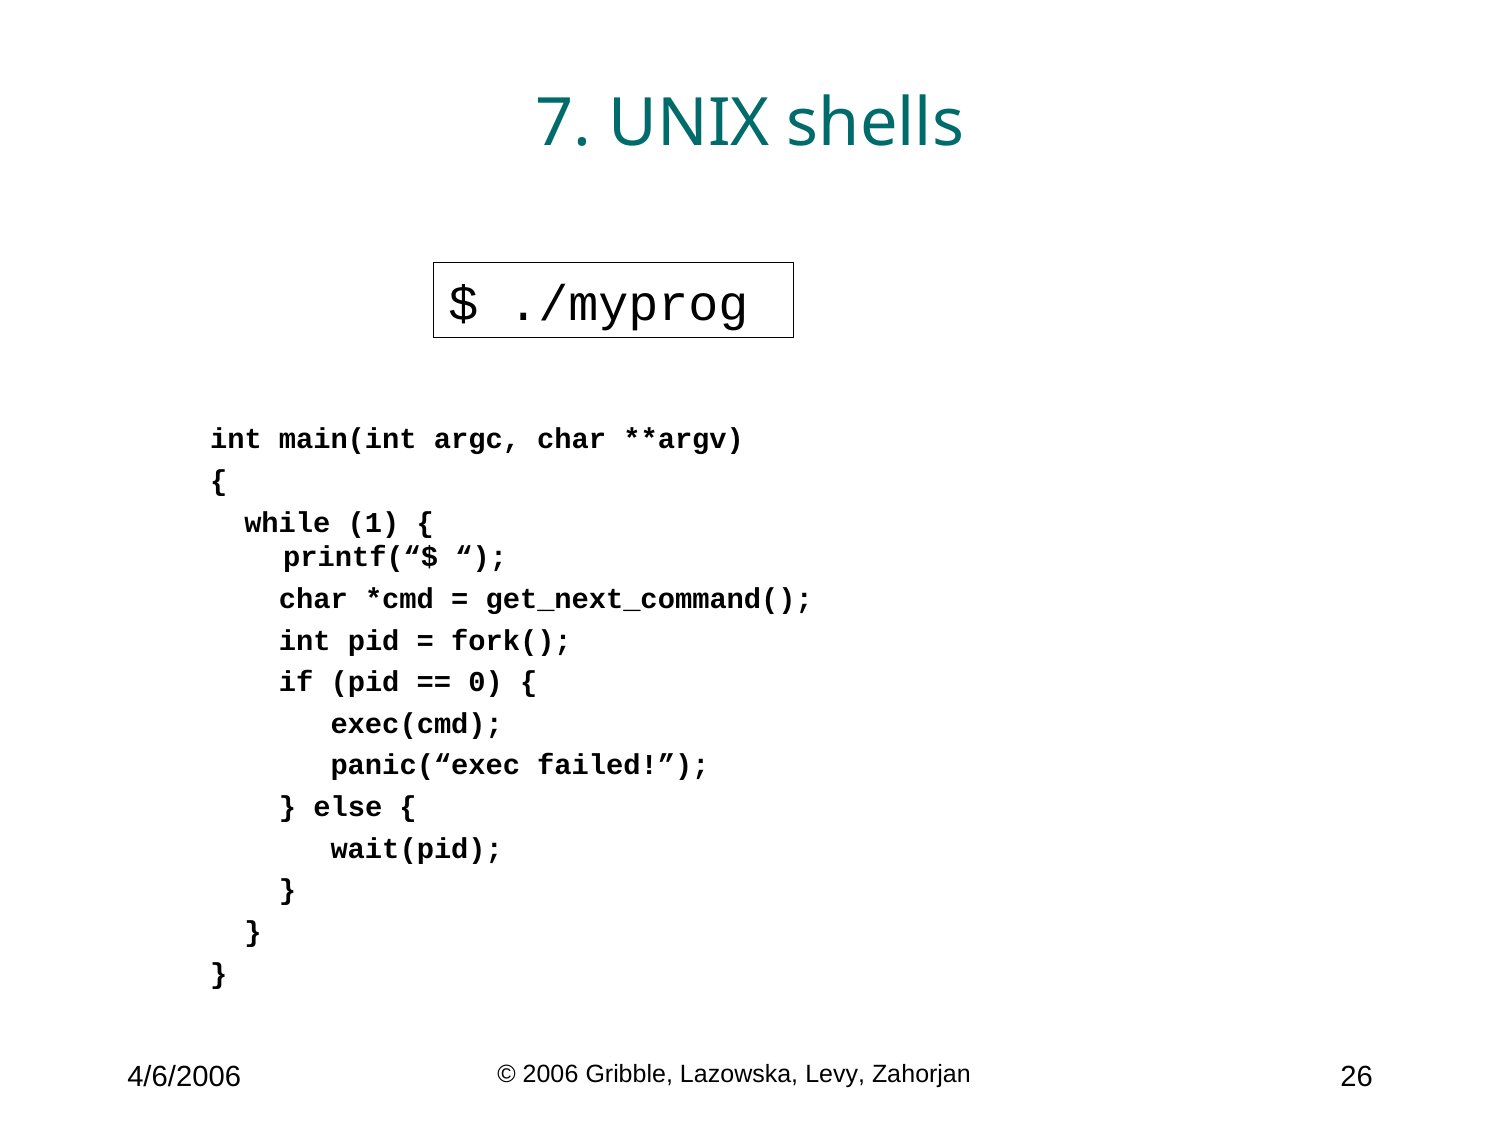

# 7. UNIX shells
$ ./myprog
int main(int argc, char **argv)
{
 while (1) {
 printf(“$ “);
 char *cmd = get_next_command();
 int pid = fork();
 if (pid == 0) {
 exec(cmd);
 panic(“exec failed!”);
 } else {
 wait(pid);
 }
 }
}
26